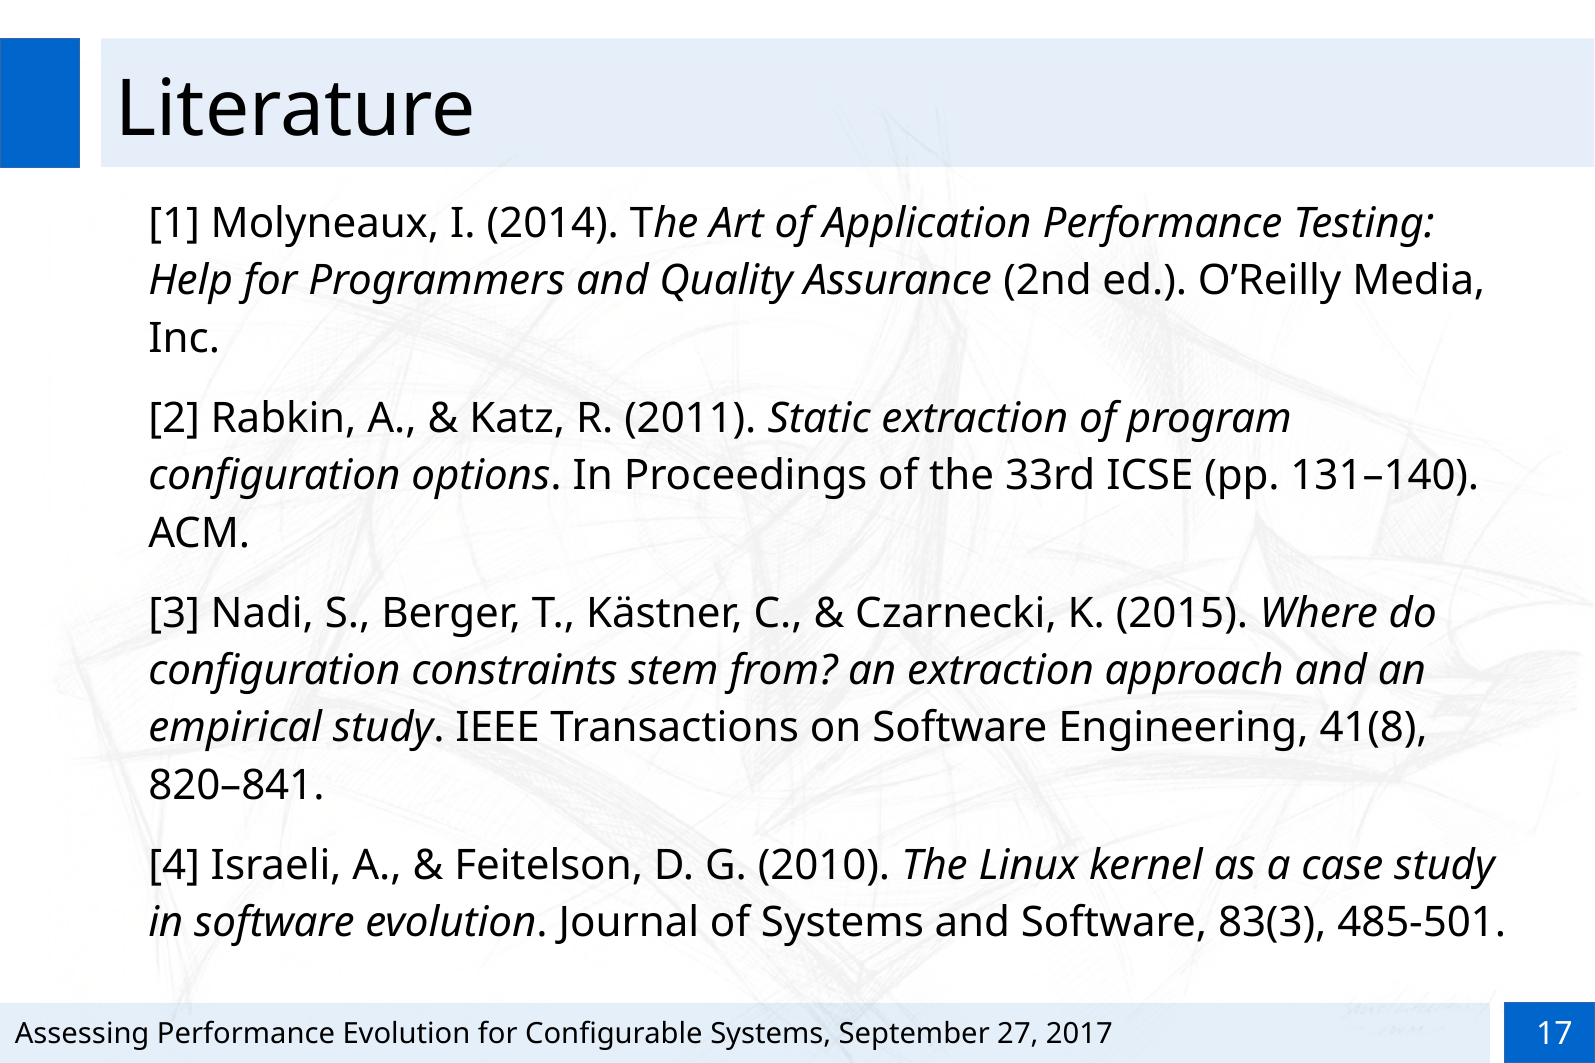

# Literature
[1] Molyneaux, I. (2014). The Art of Application Performance Testing: Help for Programmers and Quality Assurance (2nd ed.). O’Reilly Media, Inc.
[2] Rabkin, A., & Katz, R. (2011). Static extraction of program configuration options. In Proceedings of the 33rd ICSE (pp. 131–140). ACM.
[3] Nadi, S., Berger, T., Kästner, C., & Czarnecki, K. (2015). Where do configuration constraints stem from? an extraction approach and an empirical study. IEEE Transactions on Software Engineering, 41(8), 820–841.
[4] Israeli, A., & Feitelson, D. G. (2010). The Linux kernel as a case study in software evolution. Journal of Systems and Software, 83(3), 485-501.